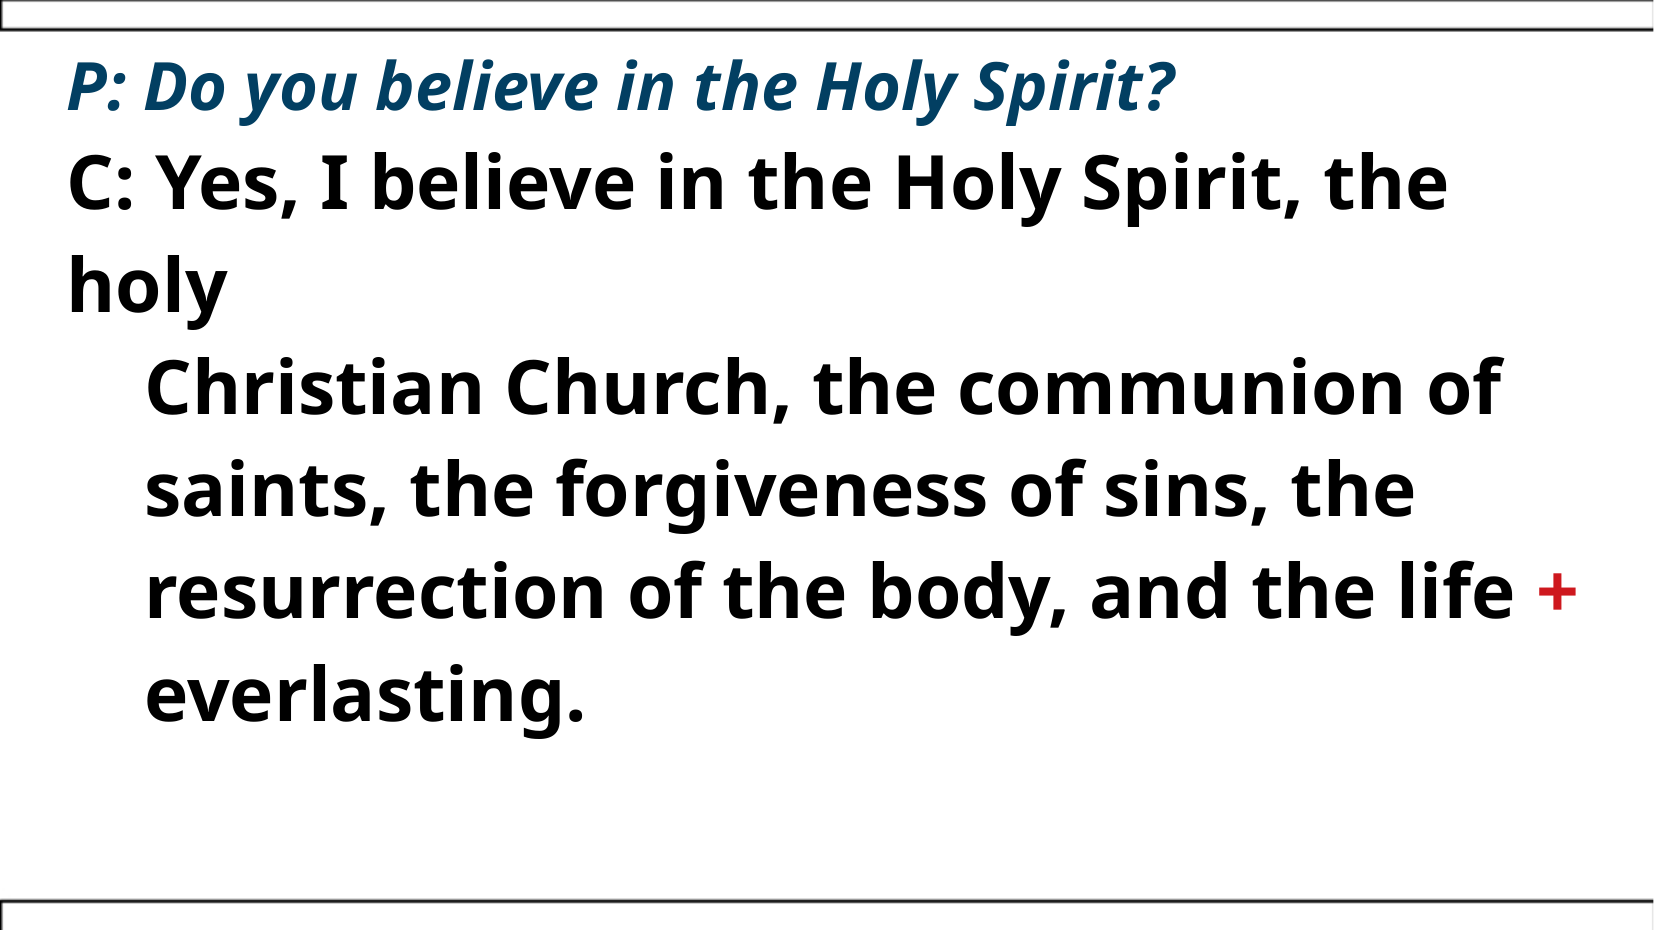

P: Do you believe in the Holy Spirit?
C: Yes, I believe in the Holy Spirit, the holy
 Christian Church, the communion of
 saints, the forgiveness of sins, the
 resurrection of the body, and the life +
 everlasting.